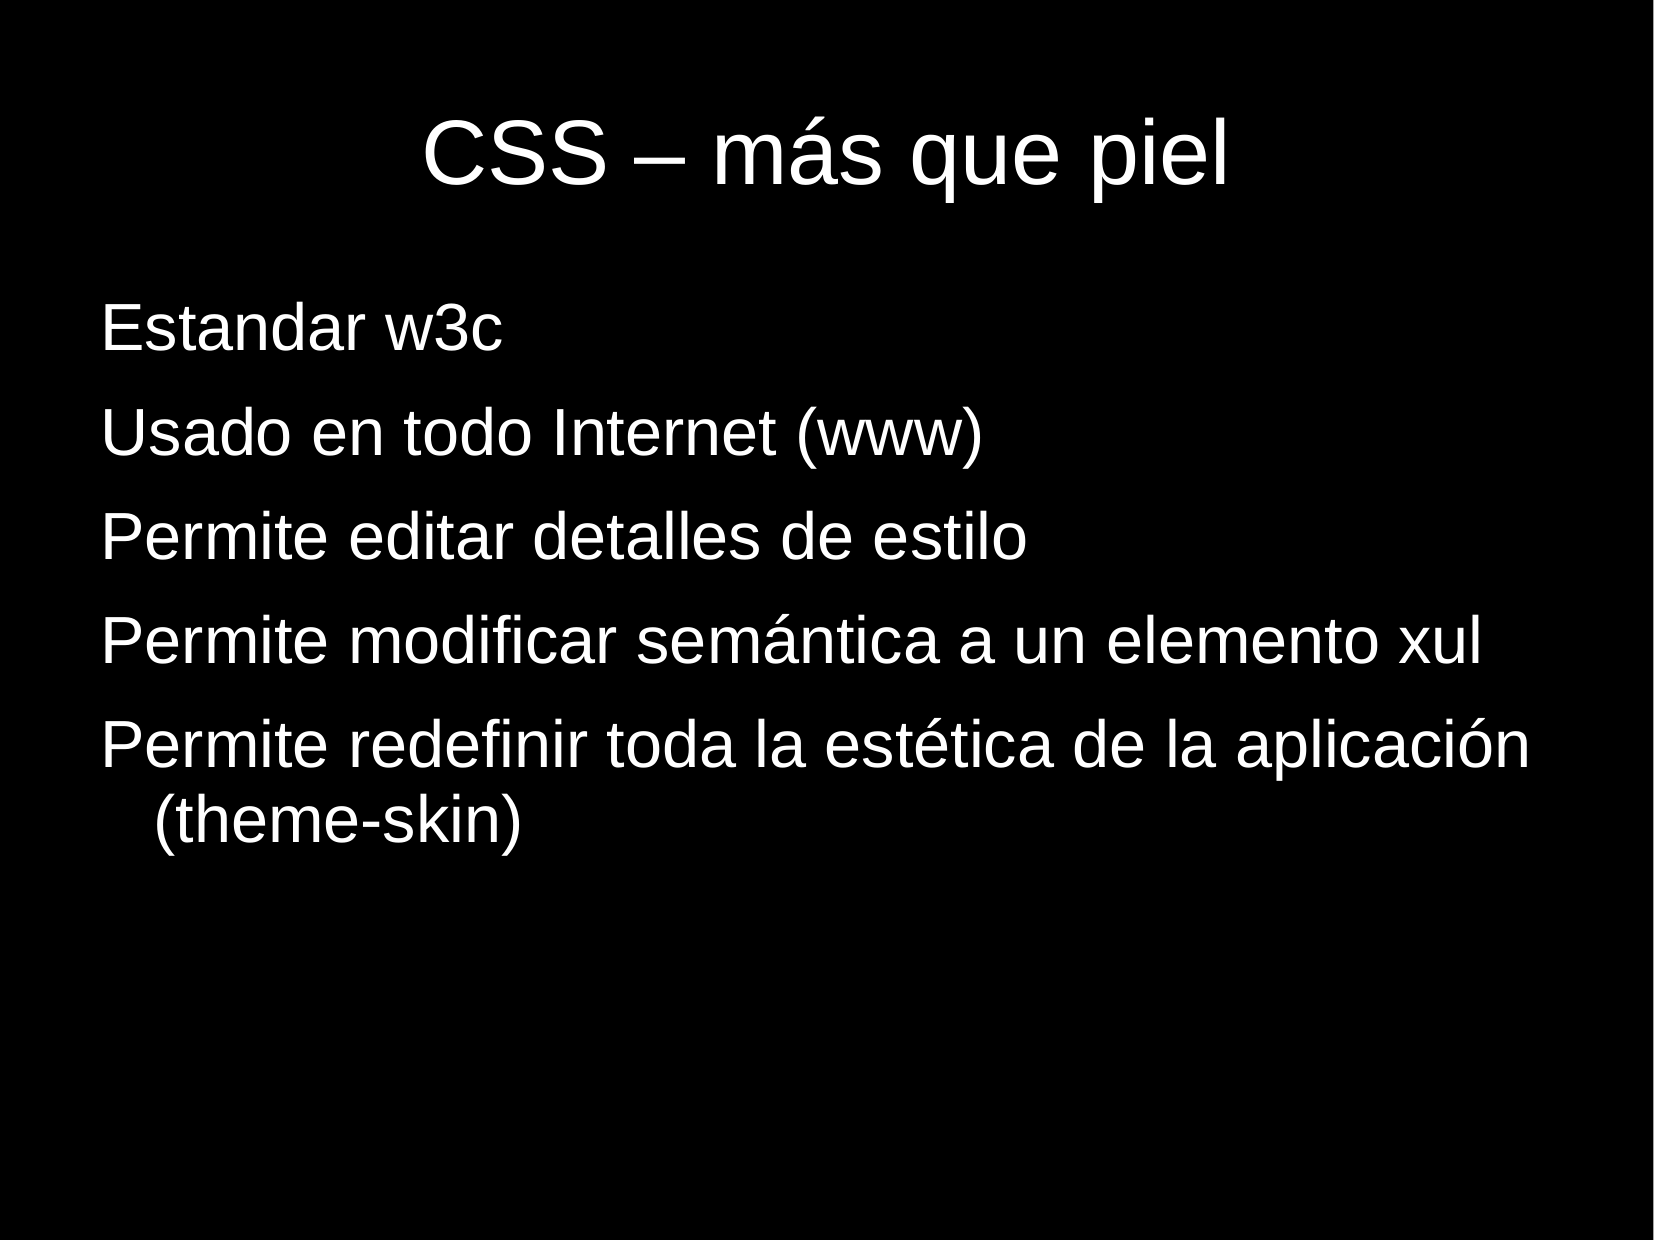

# CSS – más que piel
Estandar w3c
Usado en todo Internet (www)
Permite editar detalles de estilo
Permite modificar semántica a un elemento xul
Permite redefinir toda la estética de la aplicación (theme-skin)